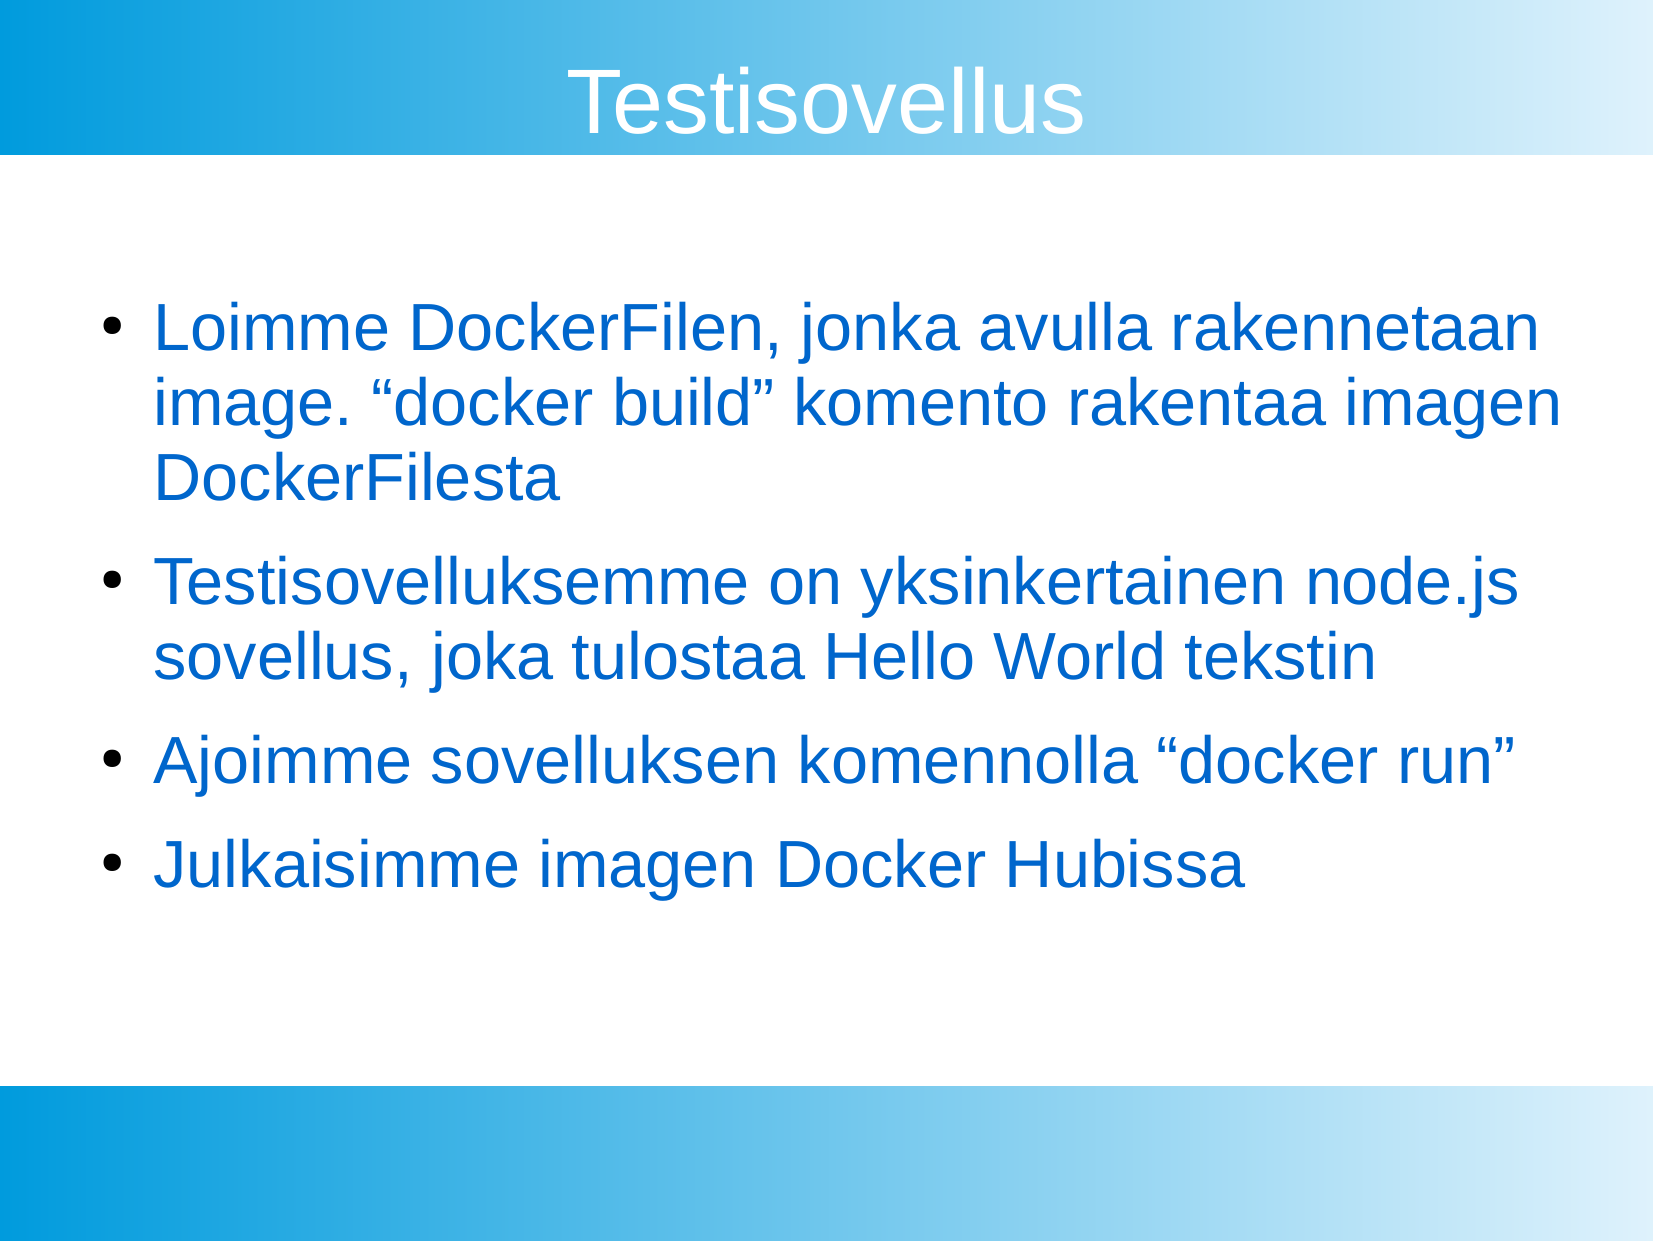

# Testisovellus
Loimme DockerFilen, jonka avulla rakennetaan image. “docker build” komento rakentaa imagen DockerFilesta
Testisovelluksemme on yksinkertainen node.js sovellus, joka tulostaa Hello World tekstin
Ajoimme sovelluksen komennolla “docker run”
Julkaisimme imagen Docker Hubissa